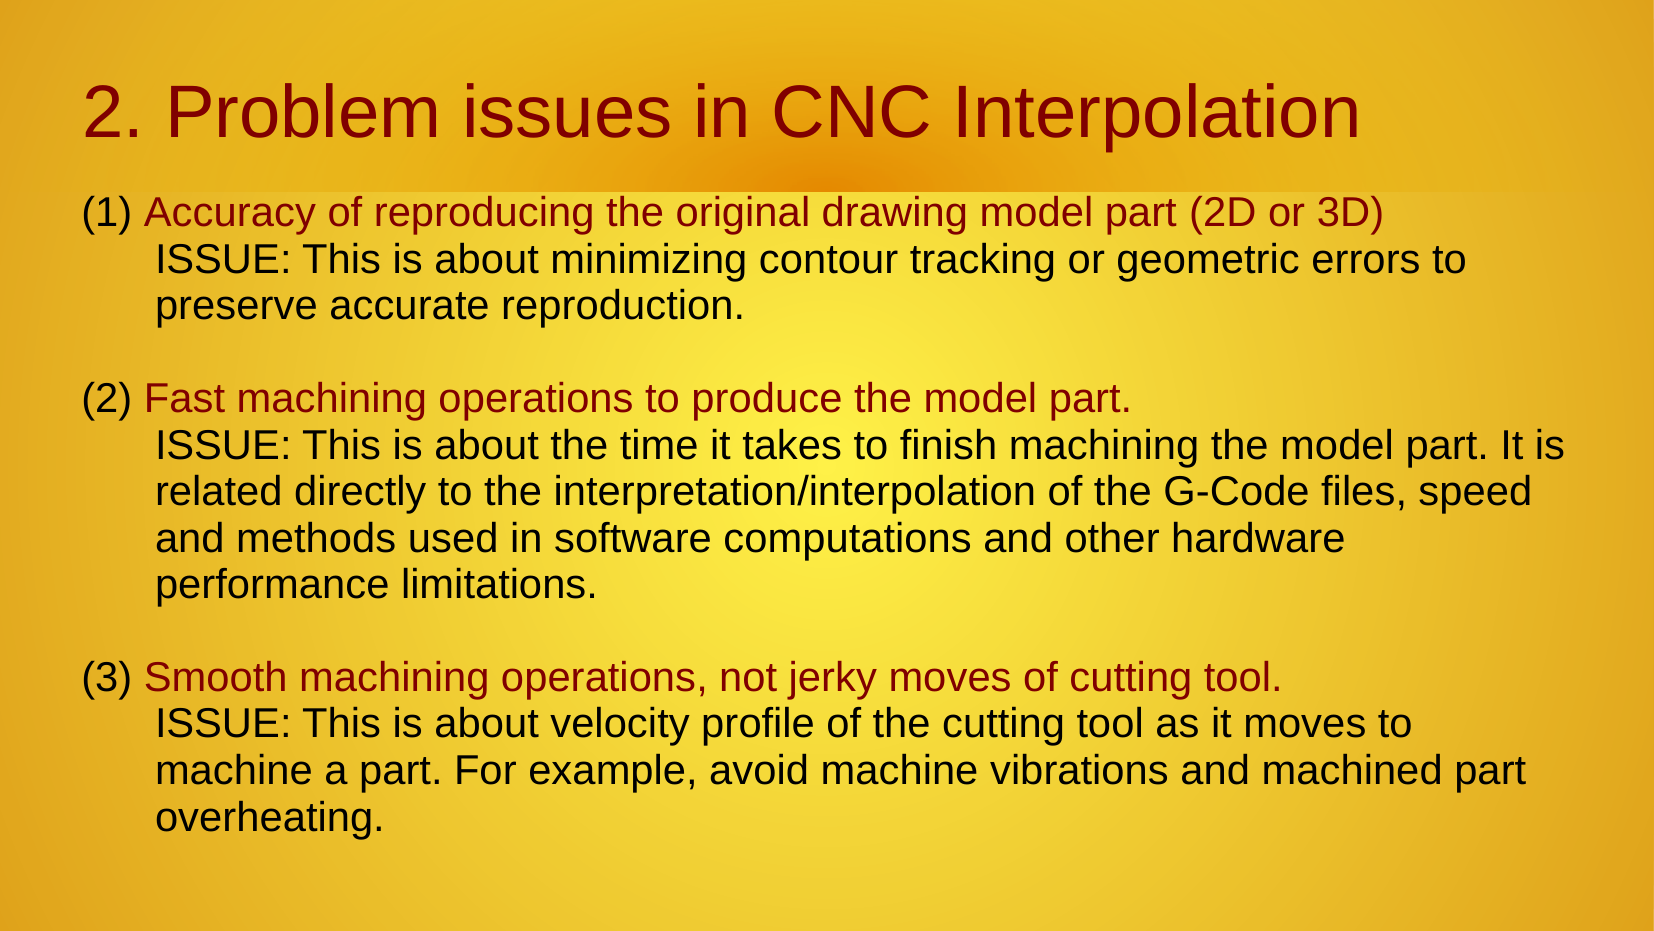

# 2. Problem issues in CNC Interpolation
(1) Accuracy of reproducing the original drawing model part (2D or 3D)
	ISSUE: This is about minimizing contour tracking or geometric errors to
	preserve accurate reproduction.
(2) Fast machining operations to produce the model part.
	ISSUE: This is about the time it takes to finish machining the model part. It is
	related directly to the interpretation/interpolation of the G-Code files, speed
	and methods used in software computations and other hardware
	performance limitations.
(3) Smooth machining operations, not jerky moves of cutting tool.
	ISSUE: This is about velocity profile of the cutting tool as it moves to
	machine a part. For example, avoid machine vibrations and machined part
	overheating.